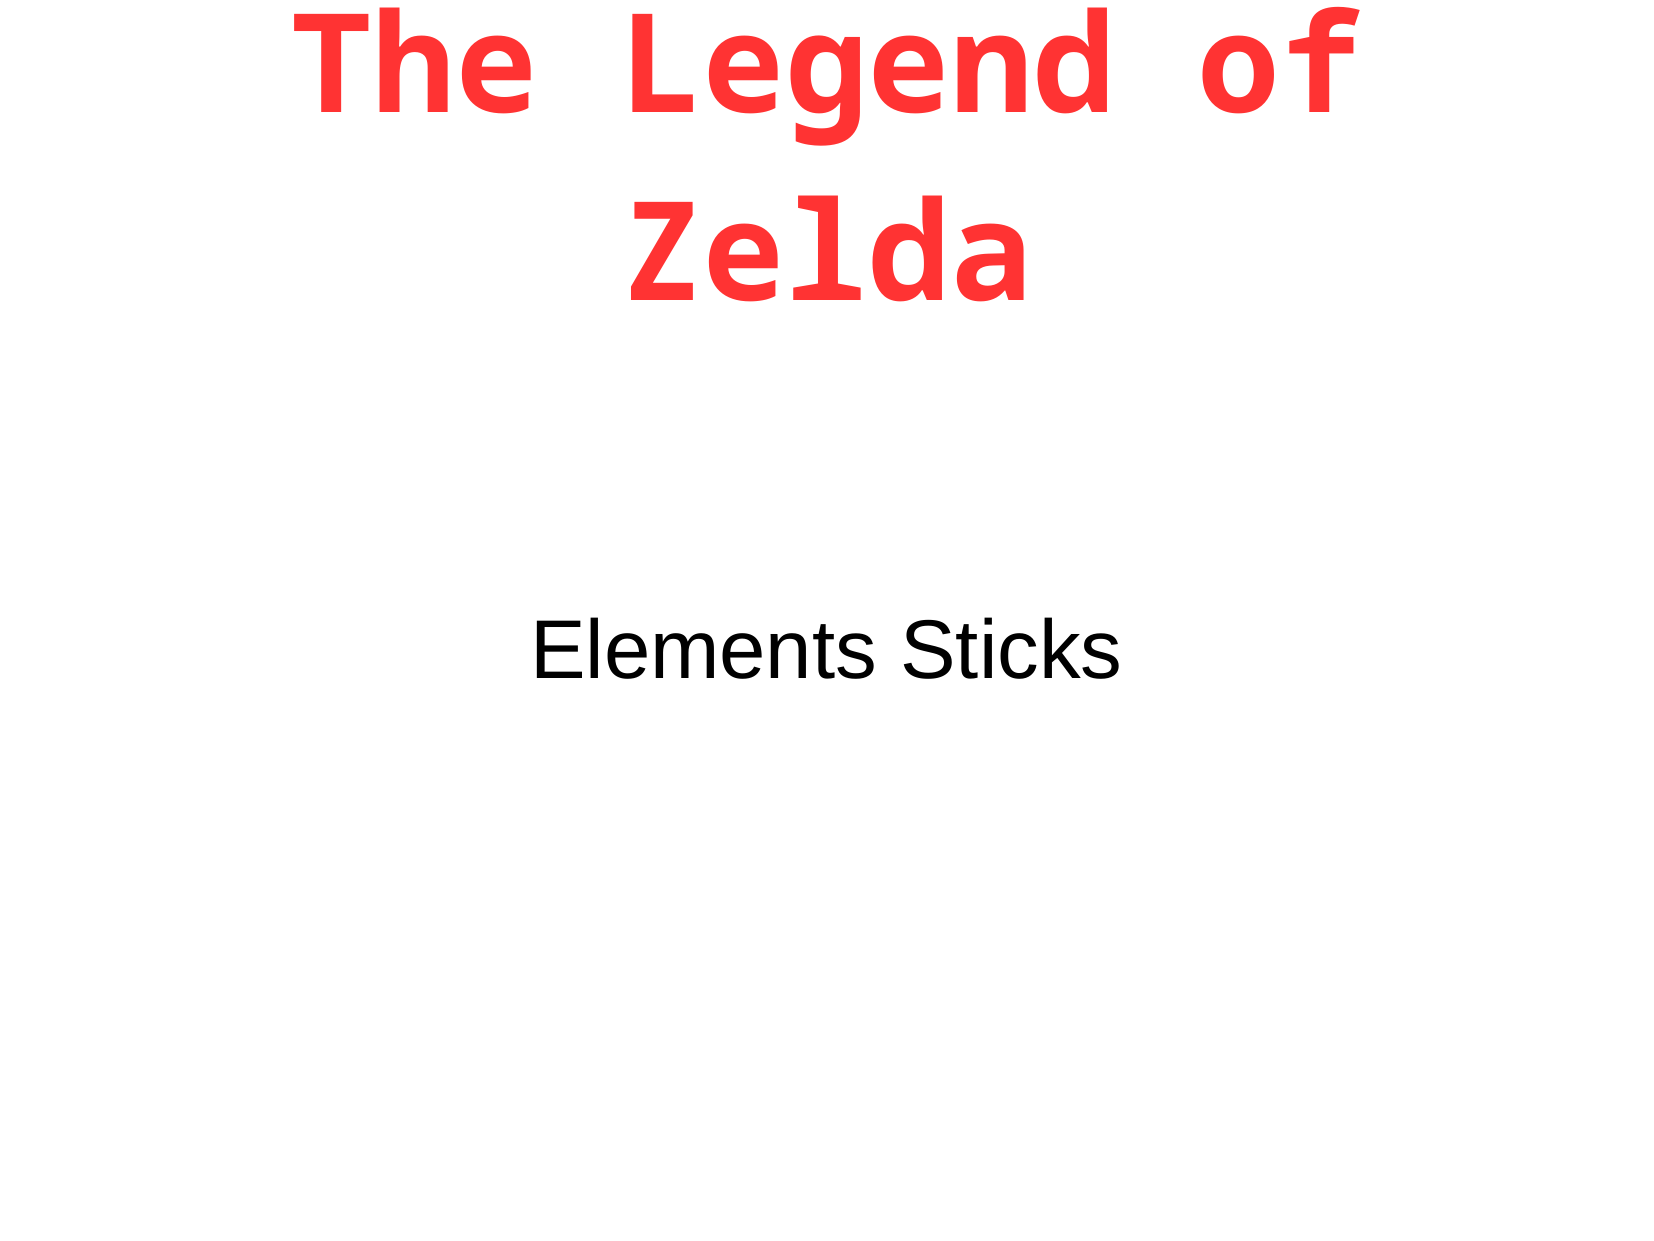

# The Legend of Zelda
Elements Sticks